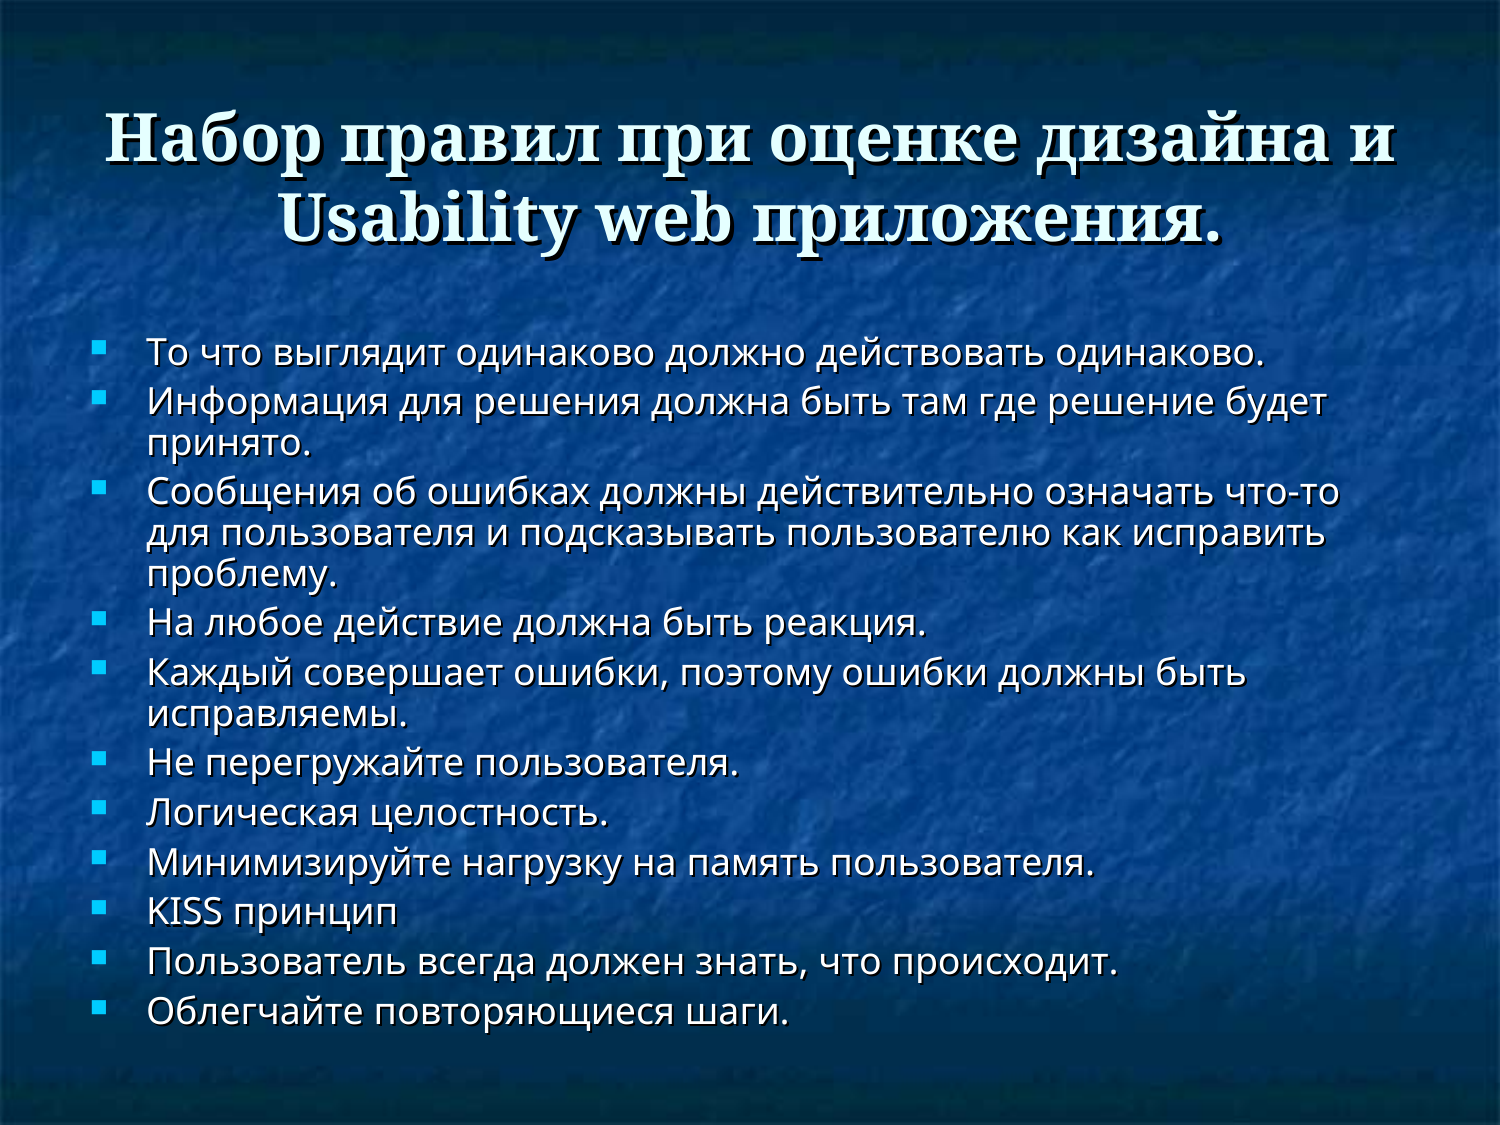

# Набор правил при оценке дизайна и Usability web приложения.
То что выглядит одинаково должно действовать одинаково.
Информация для решения должна быть там где решение будет принято.
Сообщения об ошибках должны действительно означать что-то для пользователя и подсказывать пользователю как исправить проблему.
На любое действие должна быть реакция.
Каждый совершает ошибки, поэтому ошибки должны быть исправляемы.
Не перегружайте пользователя.
Логическая целостность.
Минимизируйте нагрузку на память пользователя.
KISS принцип
Пользователь всегда должен знать, что происходит.
Облегчайте повторяющиеся шаги.